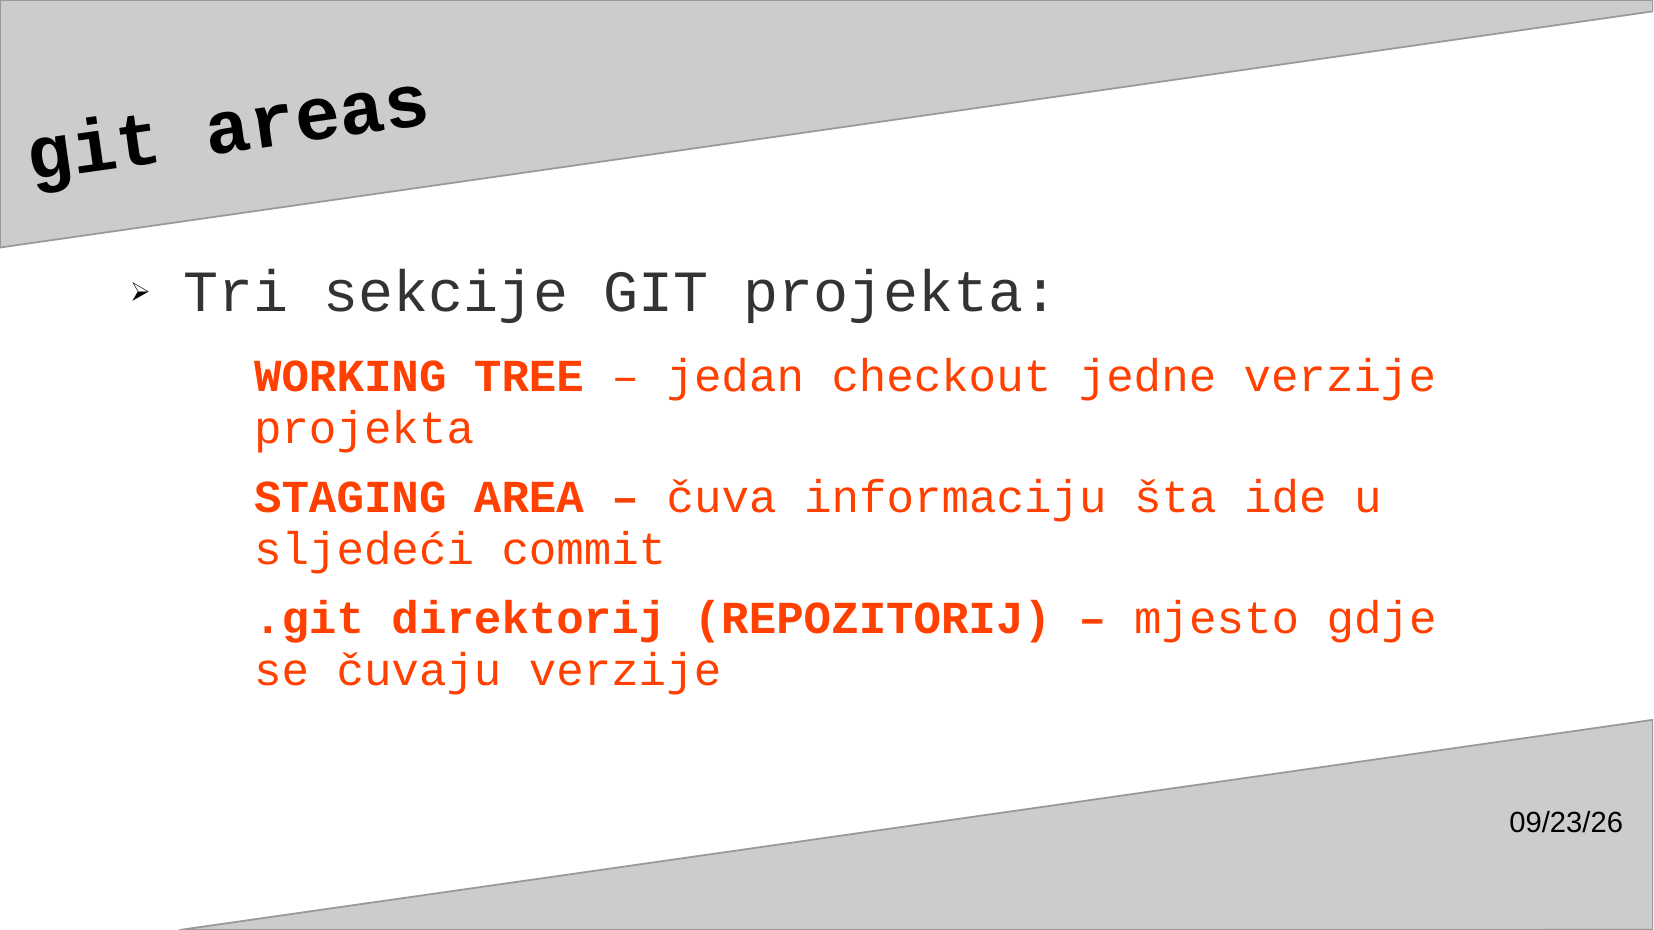

git areas
# Tri sekcije GIT projekta:
WORKING TREE – jedan checkout jedne verzije projekta
STAGING AREA – čuva informaciju šta ide u sljedeći commit
.git direktorij (REPOZITORIJ) – mjesto gdje se čuvaju verzije
37